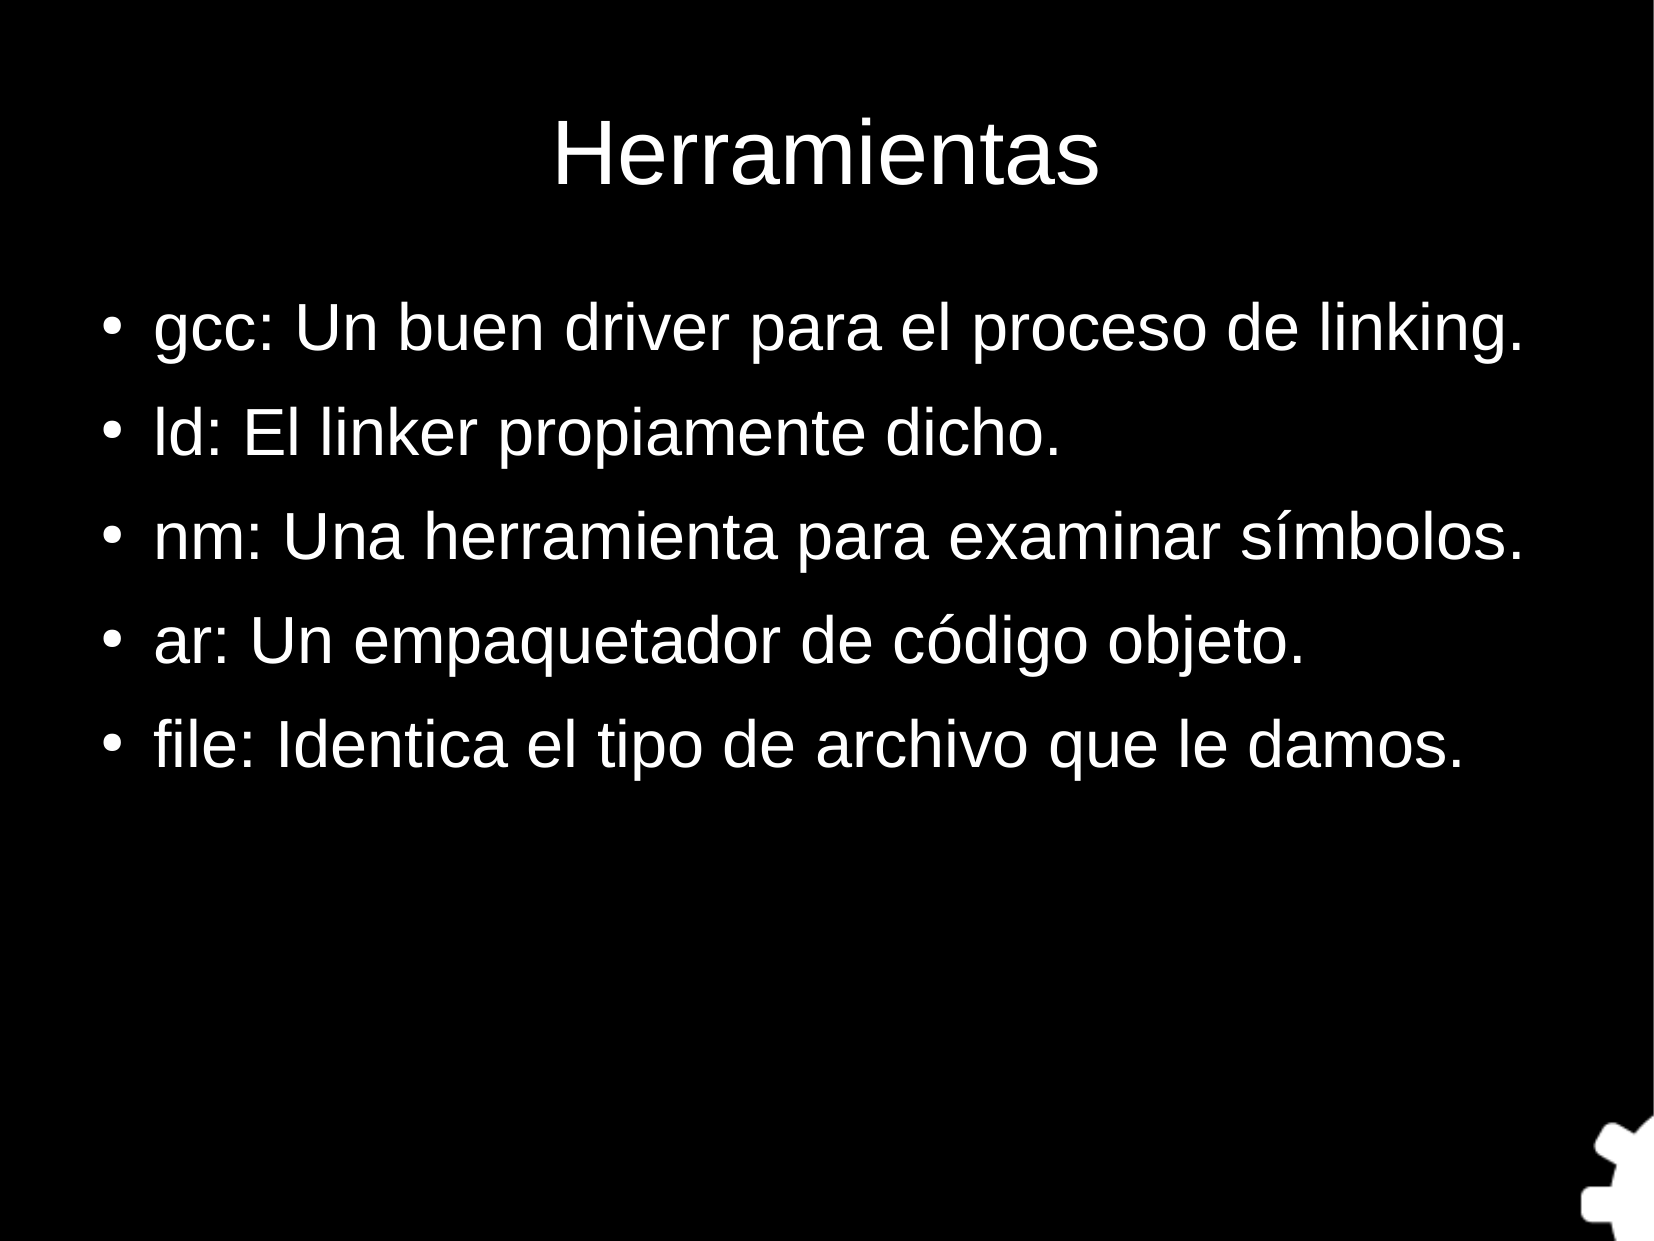

# Herramientas
gcc: Un buen driver para el proceso de linking.
ld: El linker propiamente dicho.
nm: Una herramienta para examinar símbolos.
ar: Un empaquetador de código objeto.
file: Identica el tipo de archivo que le damos.